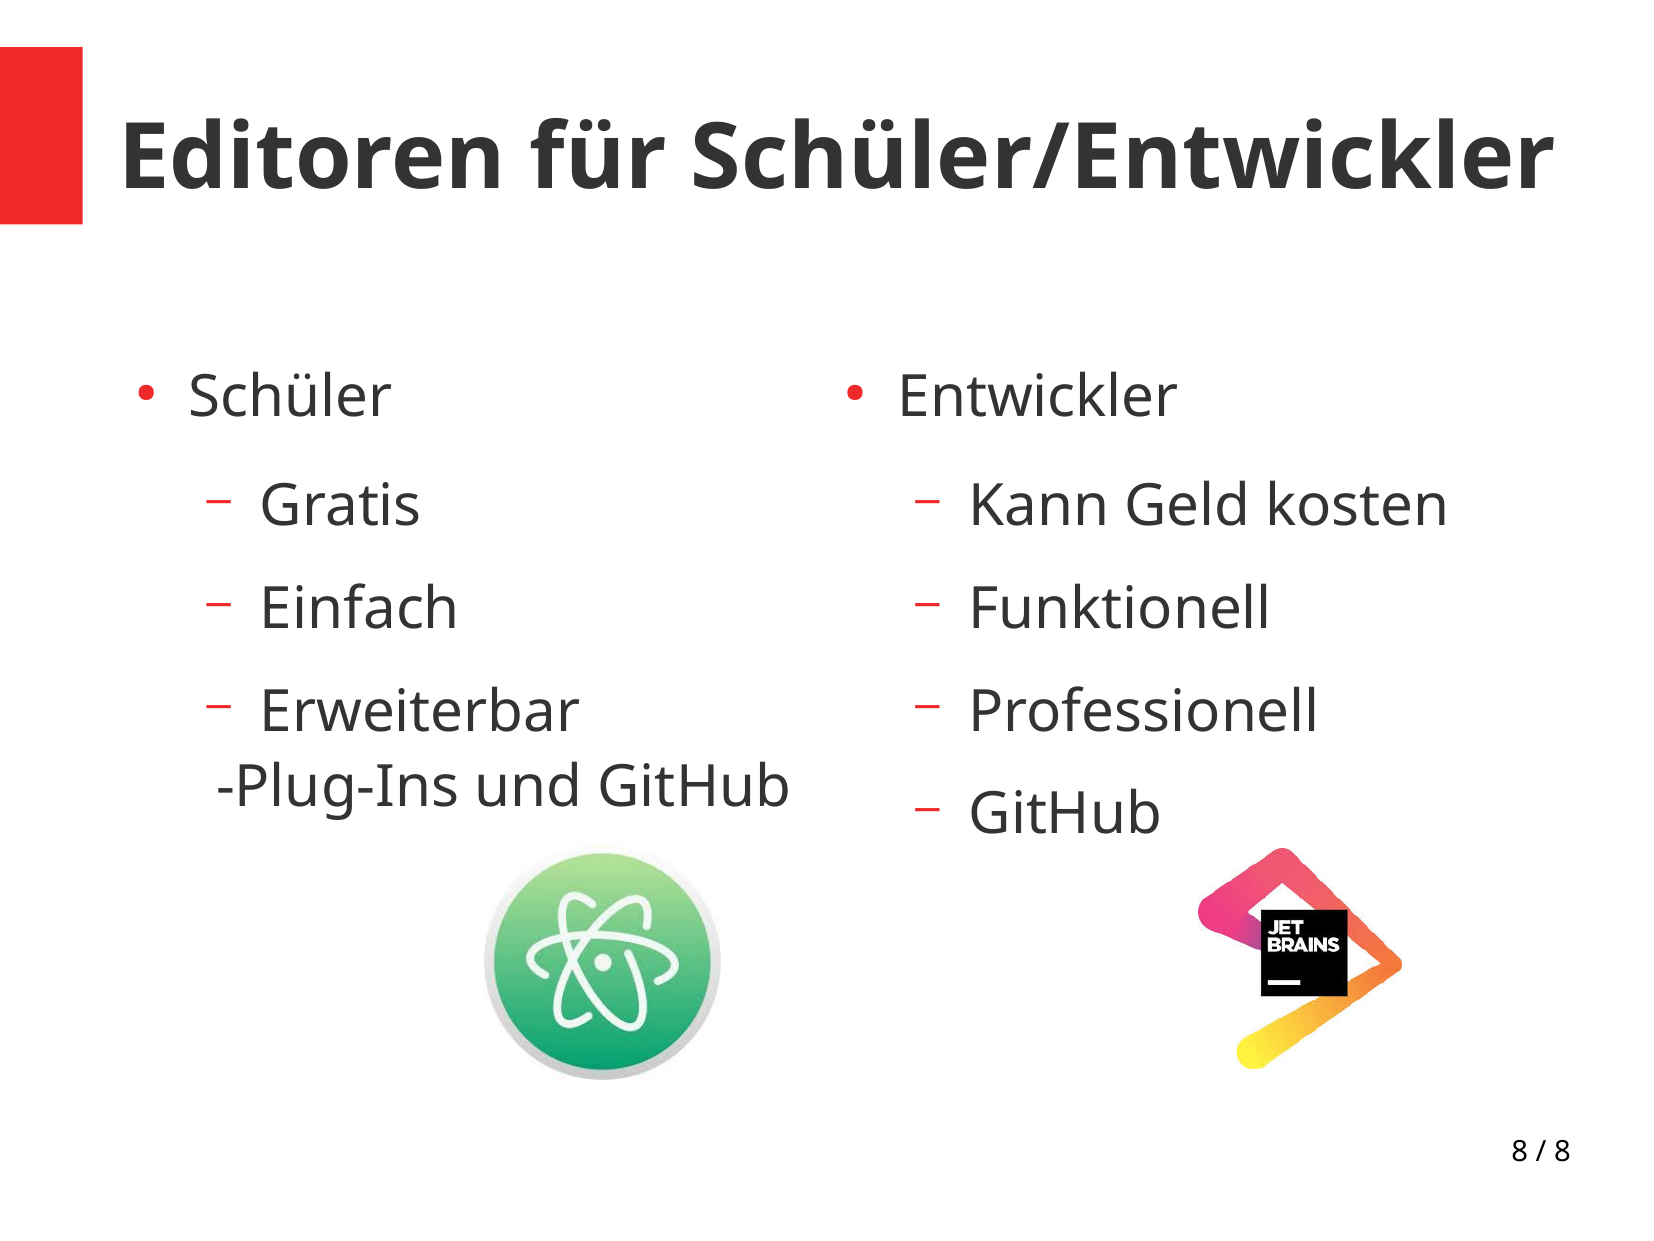

# Editoren für Schüler/Entwickler
Schüler
Gratis
Einfach
Erweiterbar
Entwickler
Kann Geld kosten
Funktionell
Professionell
GitHub
 -Plug-Ins und GitHub
8